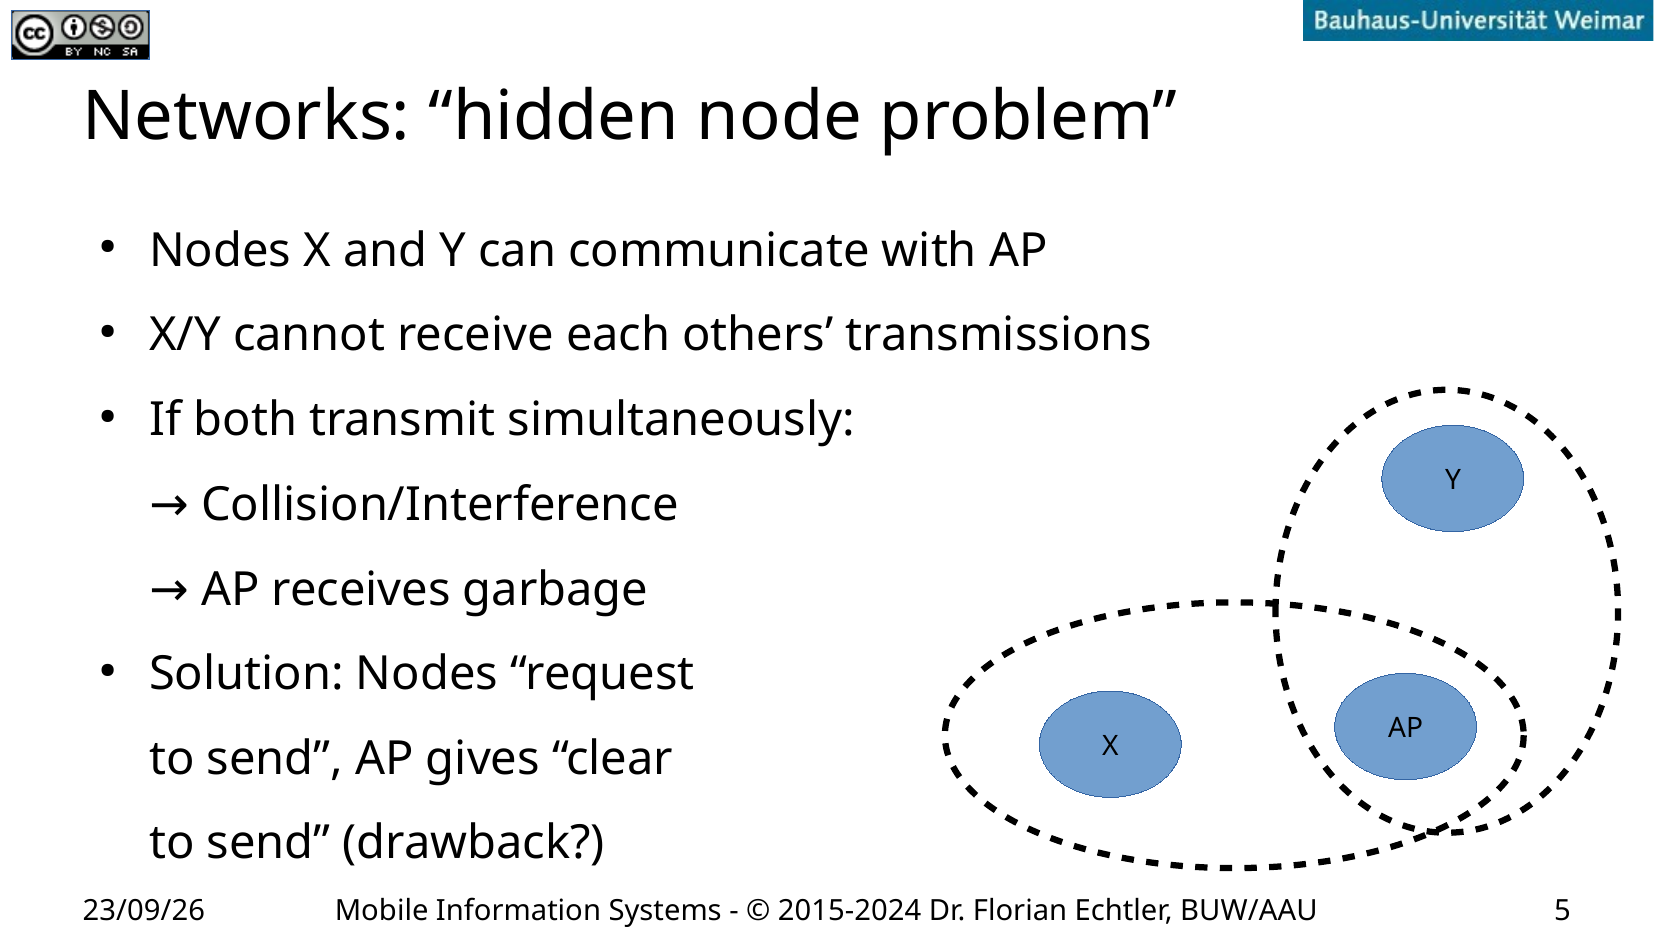

# Networks: “hidden node problem”
Nodes X and Y can communicate with AP
X/Y cannot receive each others’ transmissions
If both transmit simultaneously:
→ Collision/Interference
→ AP receives garbage
Solution: Nodes “request
to send”, AP gives “clear
to send” (drawback?)
Y
AP
X
Mobile Information Systems - © 2015-2024 Dr. Florian Echtler, BUW/AAU
5